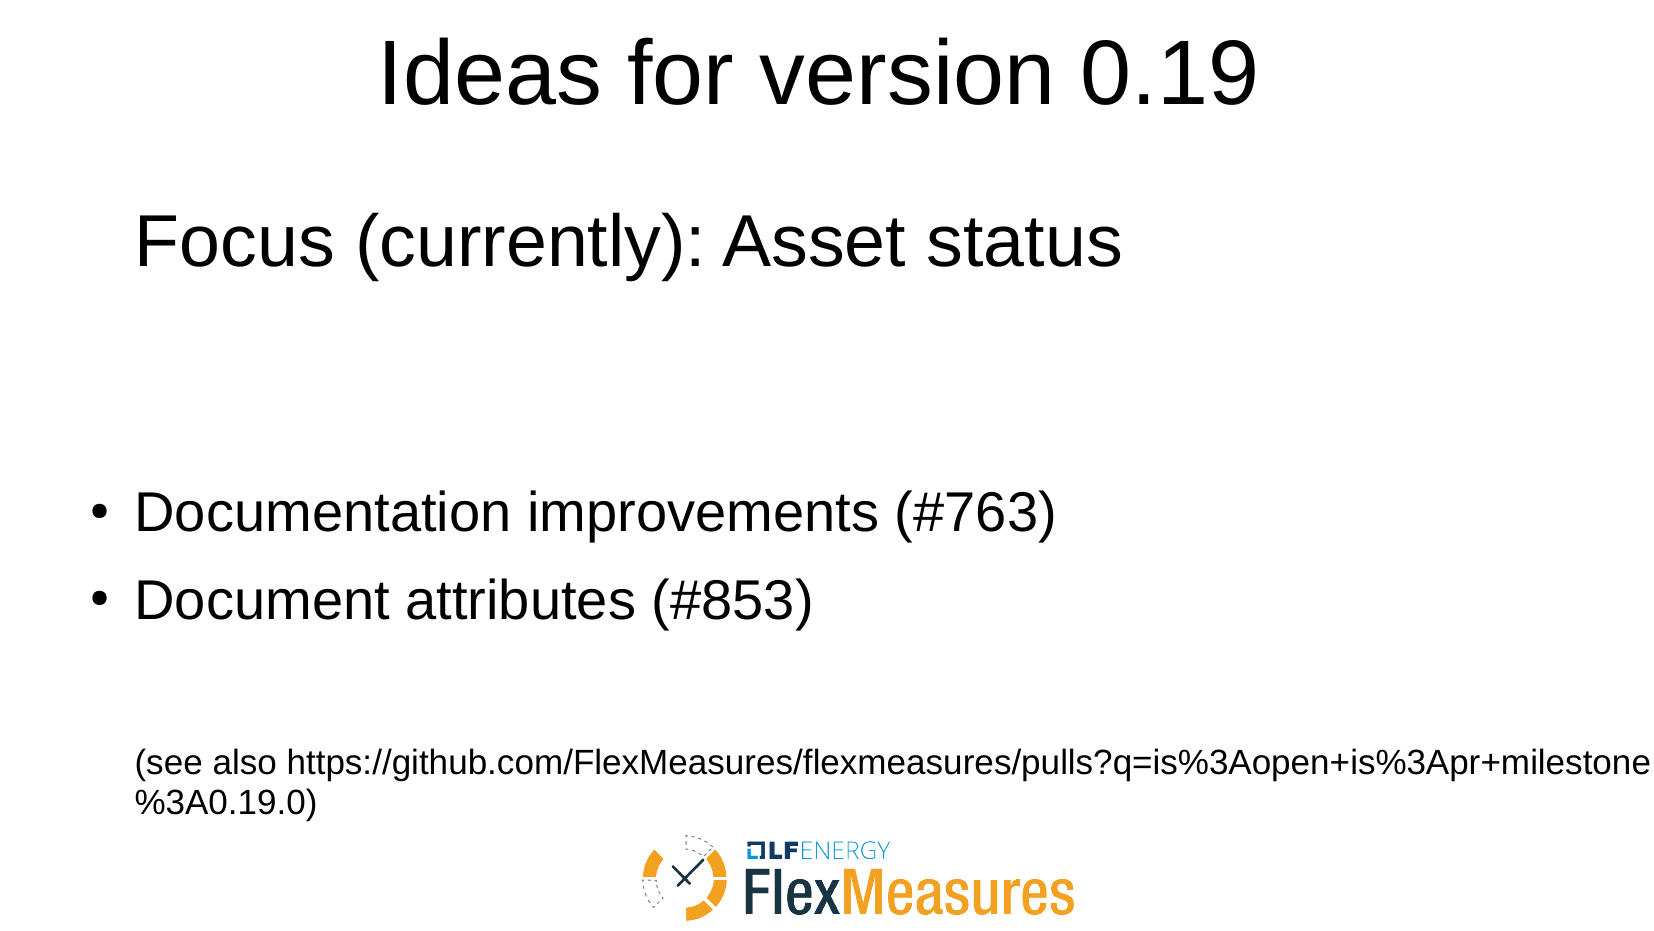

# Ideas for version 0.19
Focus (currently): Asset status
Documentation improvements (#763)
Document attributes (#853)
(see also https://github.com/FlexMeasures/flexmeasures/pulls?q=is%3Aopen+is%3Apr+milestone%3A0.19.0)